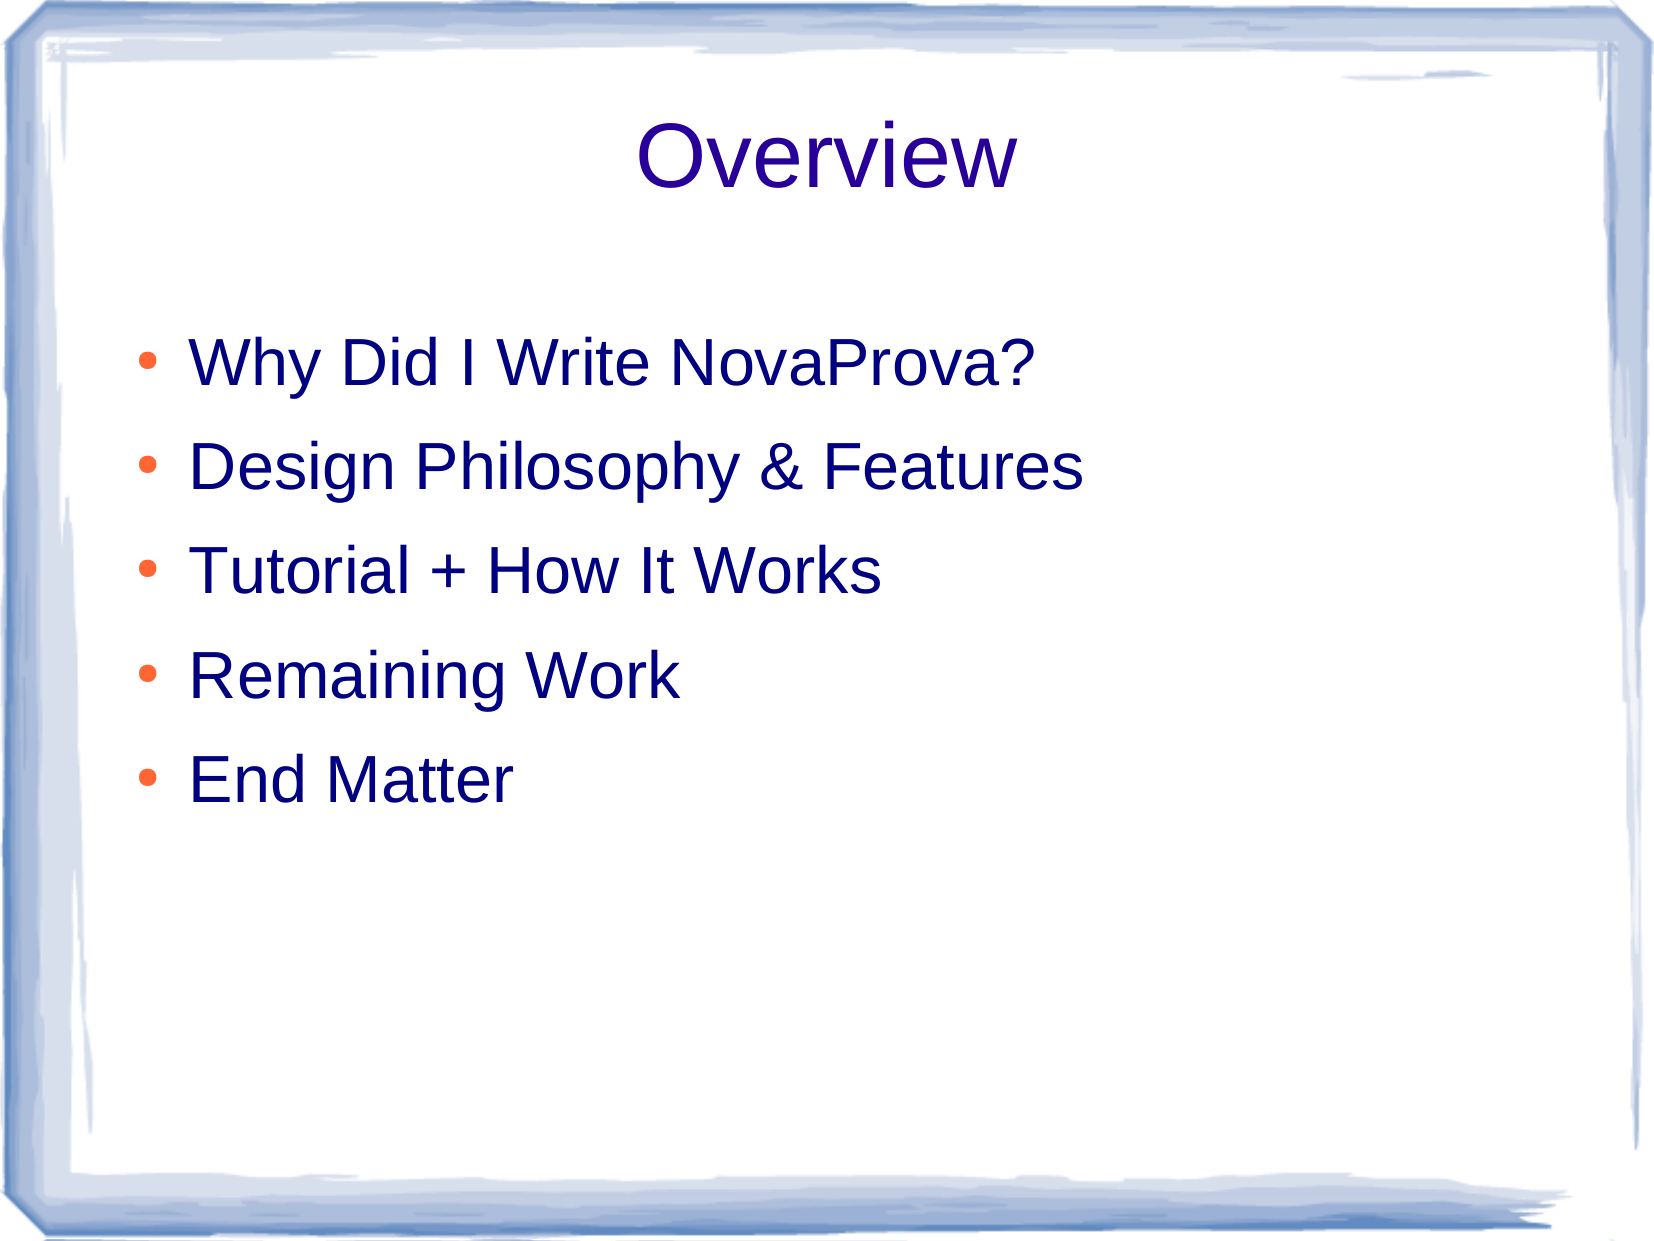

# Overview
Why Did I Write NovaProva?
Design Philosophy & Features
Tutorial + How It Works
Remaining Work
End Matter